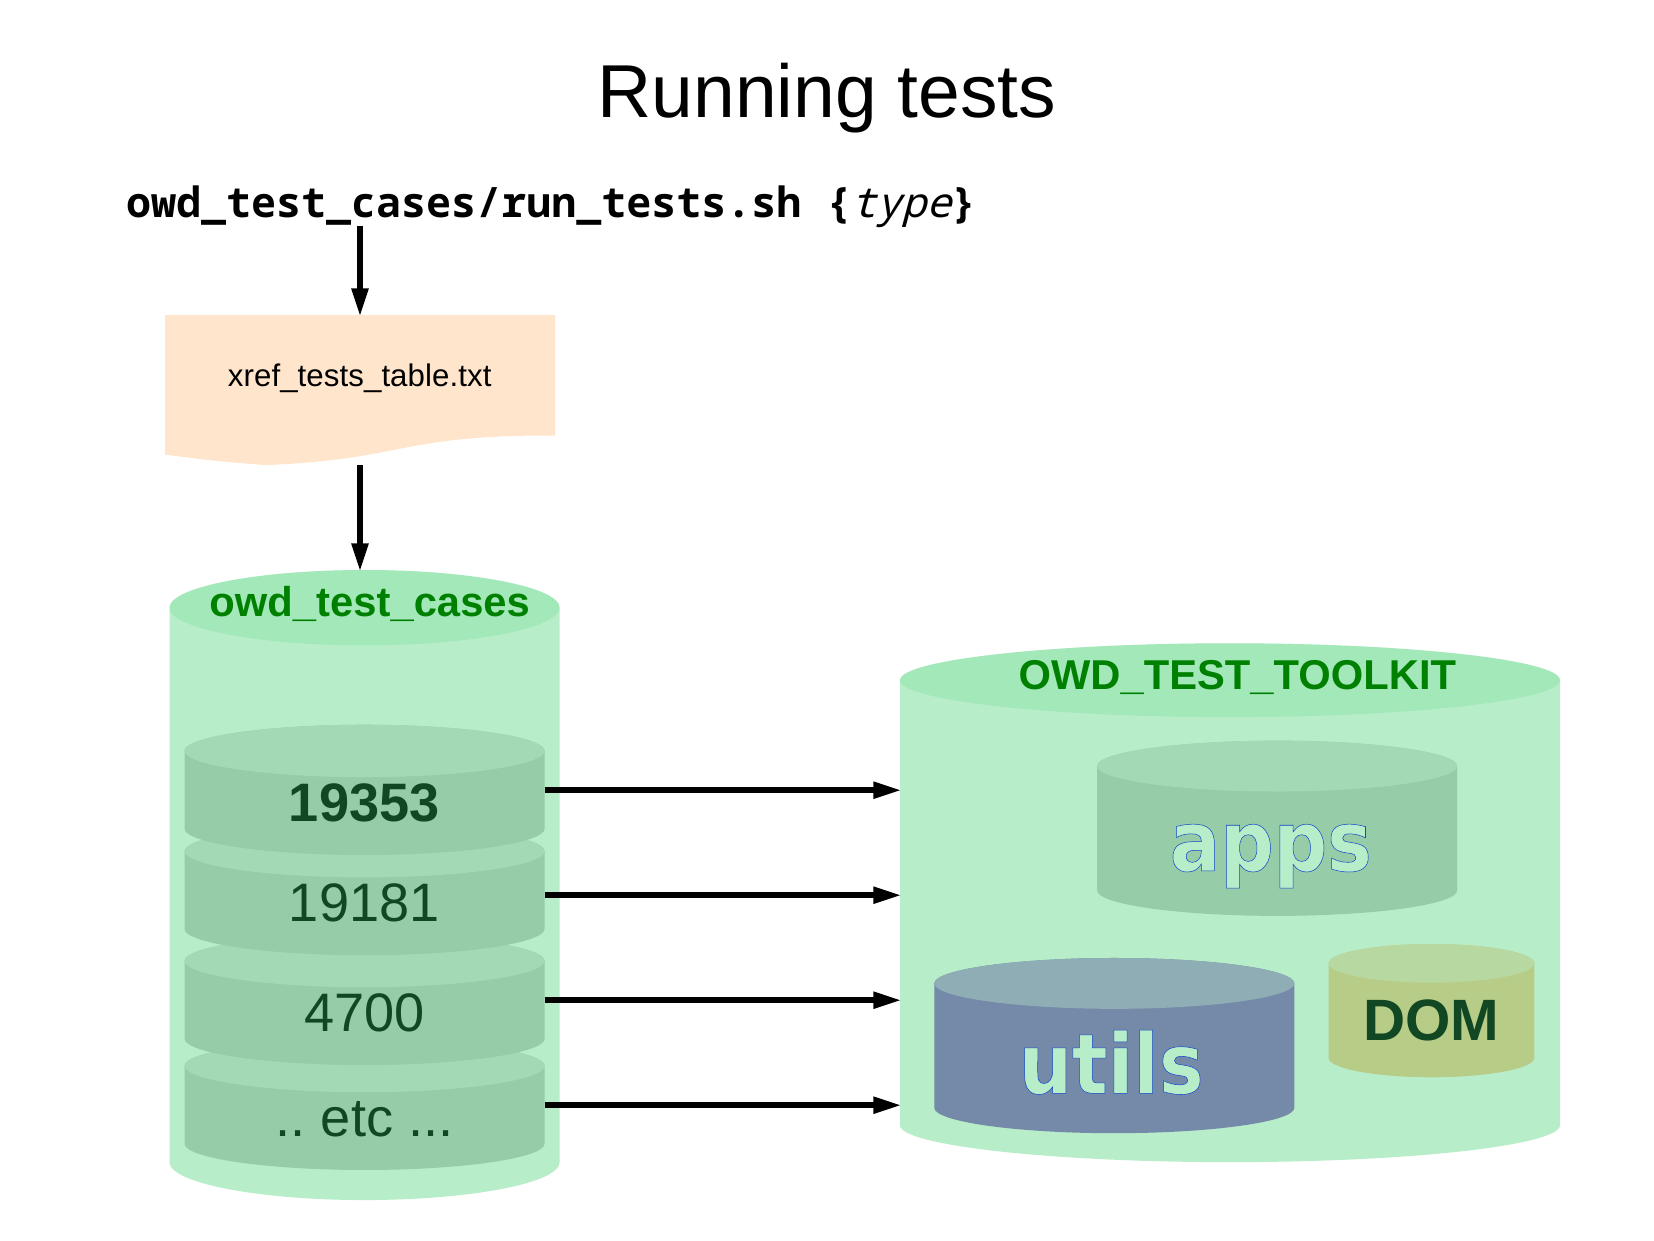

Running tests
owd_test_cases/run_tests.sh {type}
xref_tests_table.txt
# owd_test_cases
OWD_TEST_TOOLKIT
19353
apps
19181
4700
DOM
utils
.. etc ...